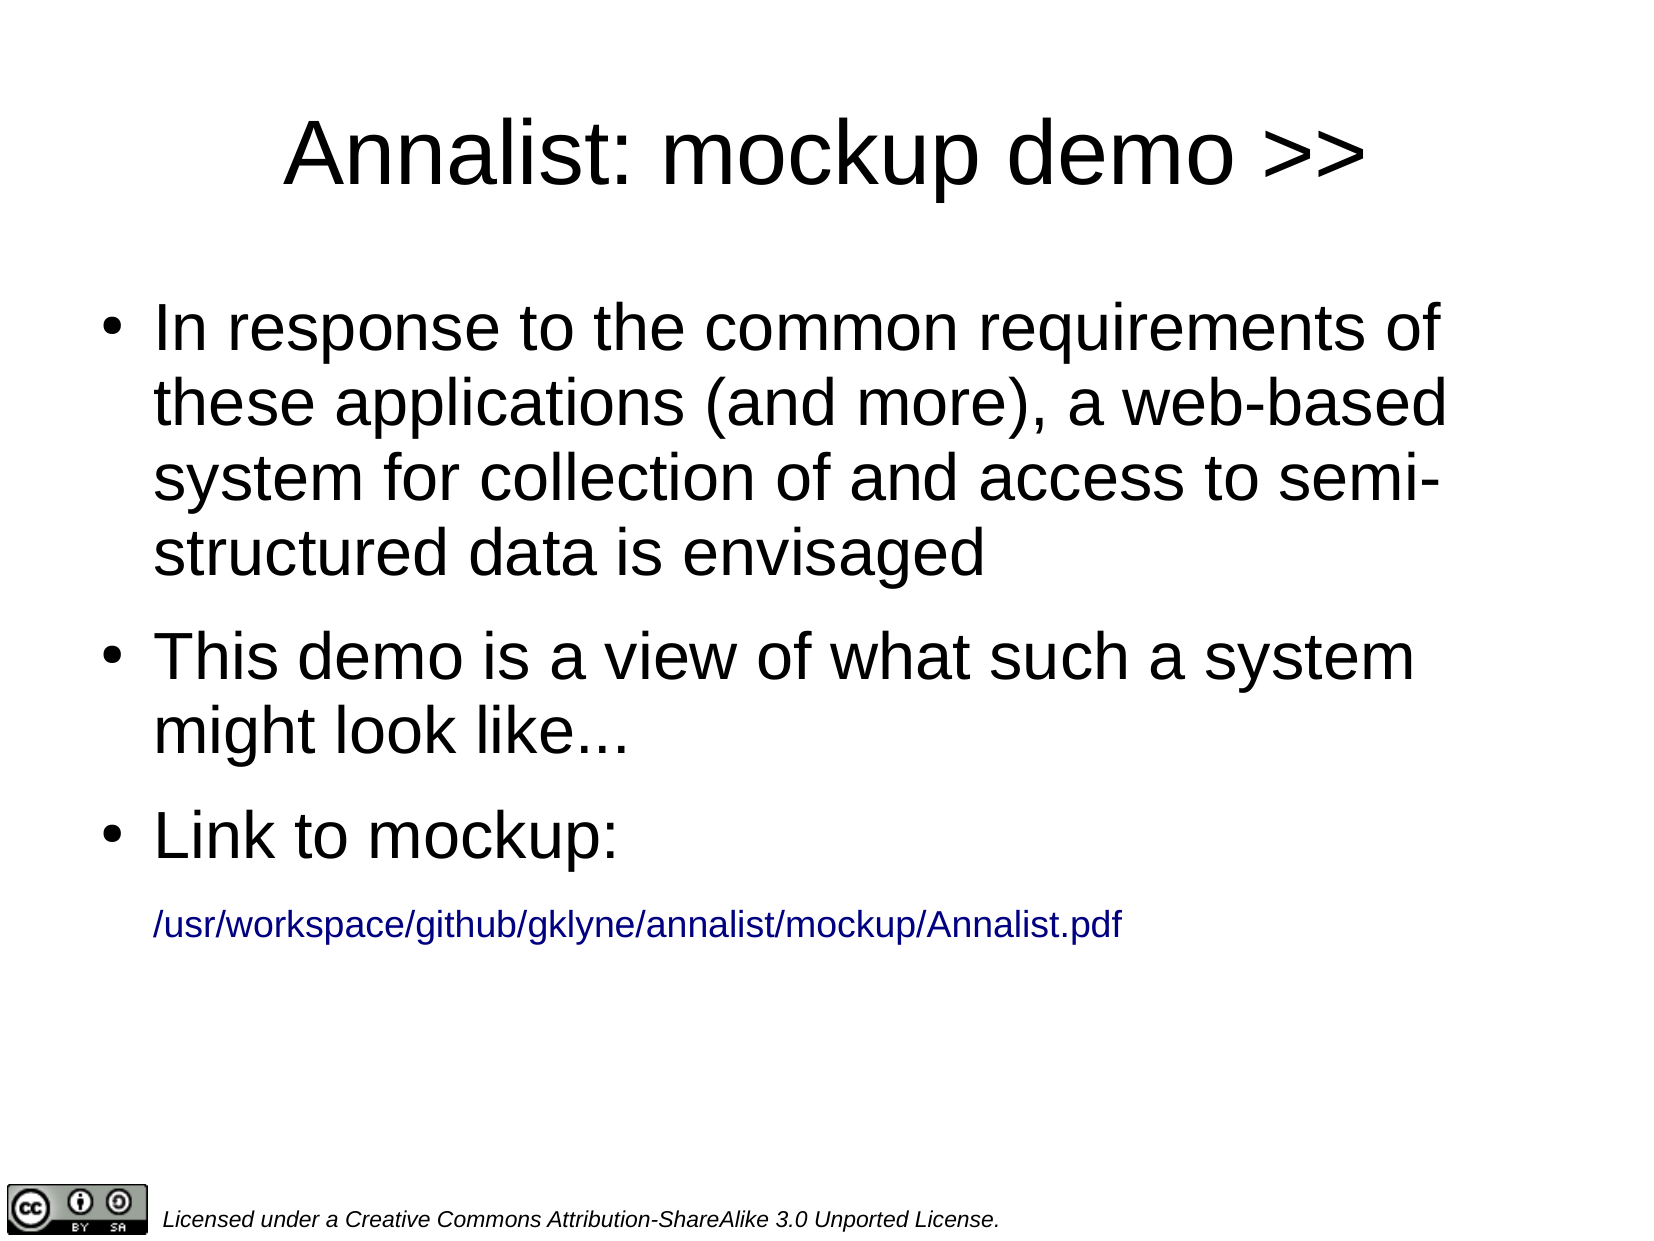

# Annalist: mockup demo >>
In response to the common requirements of these applications (and more), a web-based system for collection of and access to semi-structured data is envisaged
This demo is a view of what such a system might look like...
Link to mockup:
/usr/workspace/github/gklyne/annalist/mockup/Annalist.pdf